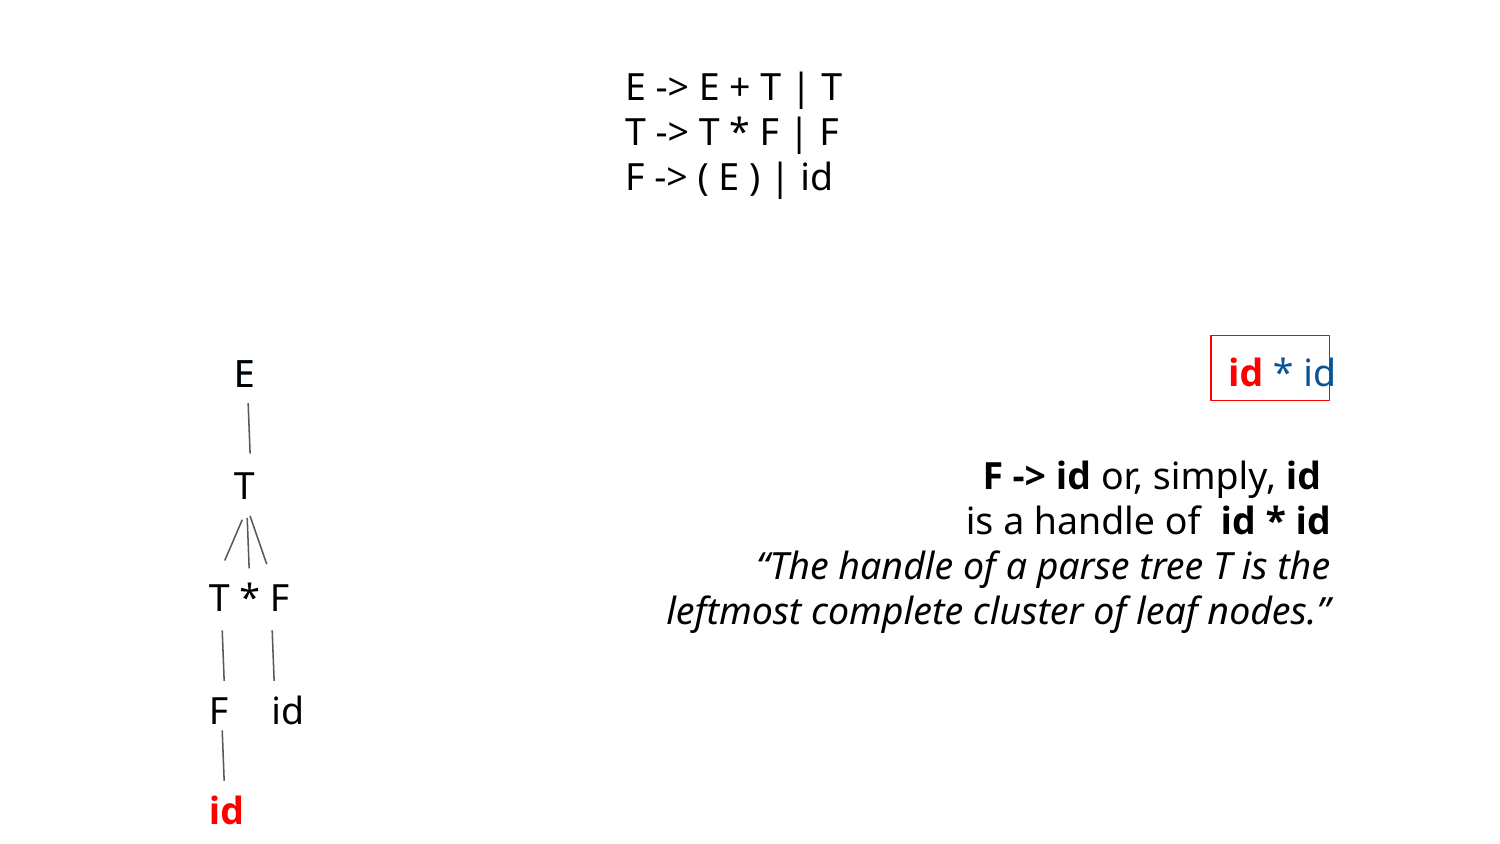

E -> E + T | T
T -> T * F | F
F -> ( E ) | id
id * id
E
E
F -> id or, simply, id
is a handle of id * id
“The handle of a parse tree T is the
leftmost complete cluster of leaf nodes.”
Because replacing id at this position produces the previous right sentential form in a rightmost derivation of id * id
T
T * F
F
id
id